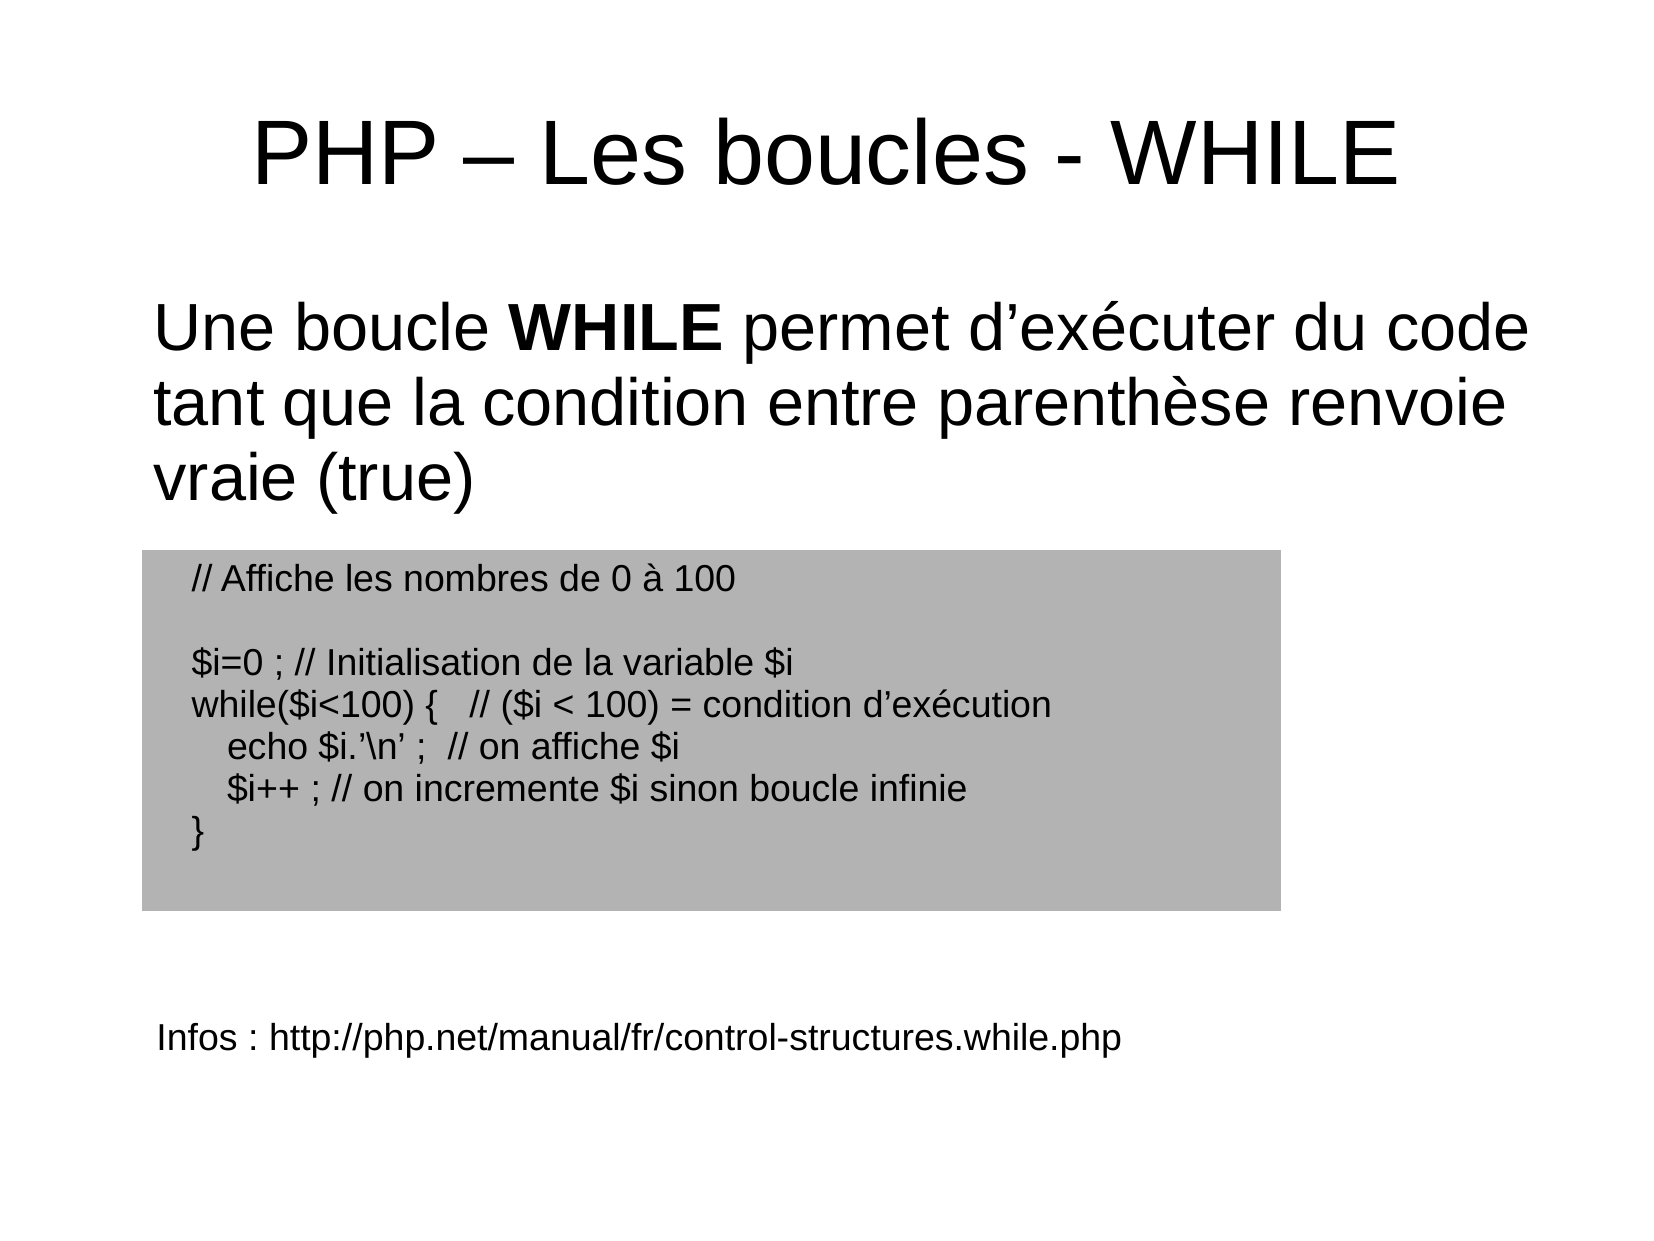

# PHP – Les boucles - WHILE
Une boucle WHILE permet d’exécuter du code tant que la condition entre parenthèse renvoie vraie (true)
| // Affiche les nombres de 0 à 100 $i=0 ; // Initialisation de la variable $i while($i<100) { // ($i < 100) = condition d’exécution echo $i.’\n’ ; // on affiche $i $i++ ; // on incremente $i sinon boucle infinie } |
| --- |
Infos : http://php.net/manual/fr/control-structures.while.php